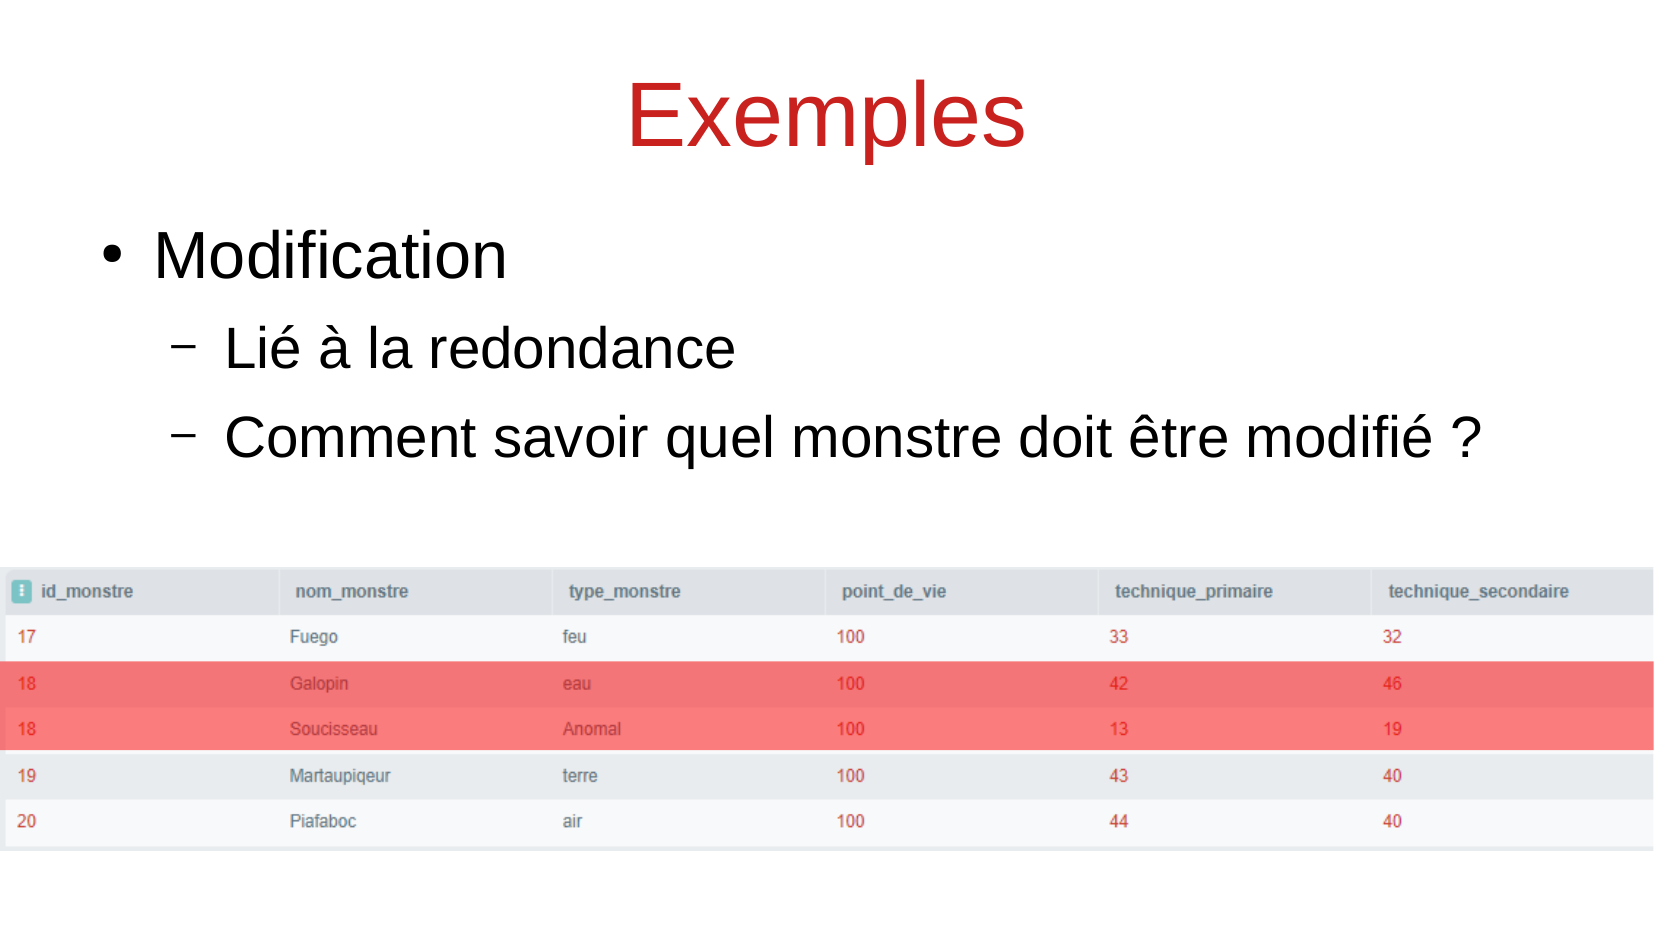

# Exemples
Modification
Lié à la redondance
Comment savoir quel monstre doit être modifié ?